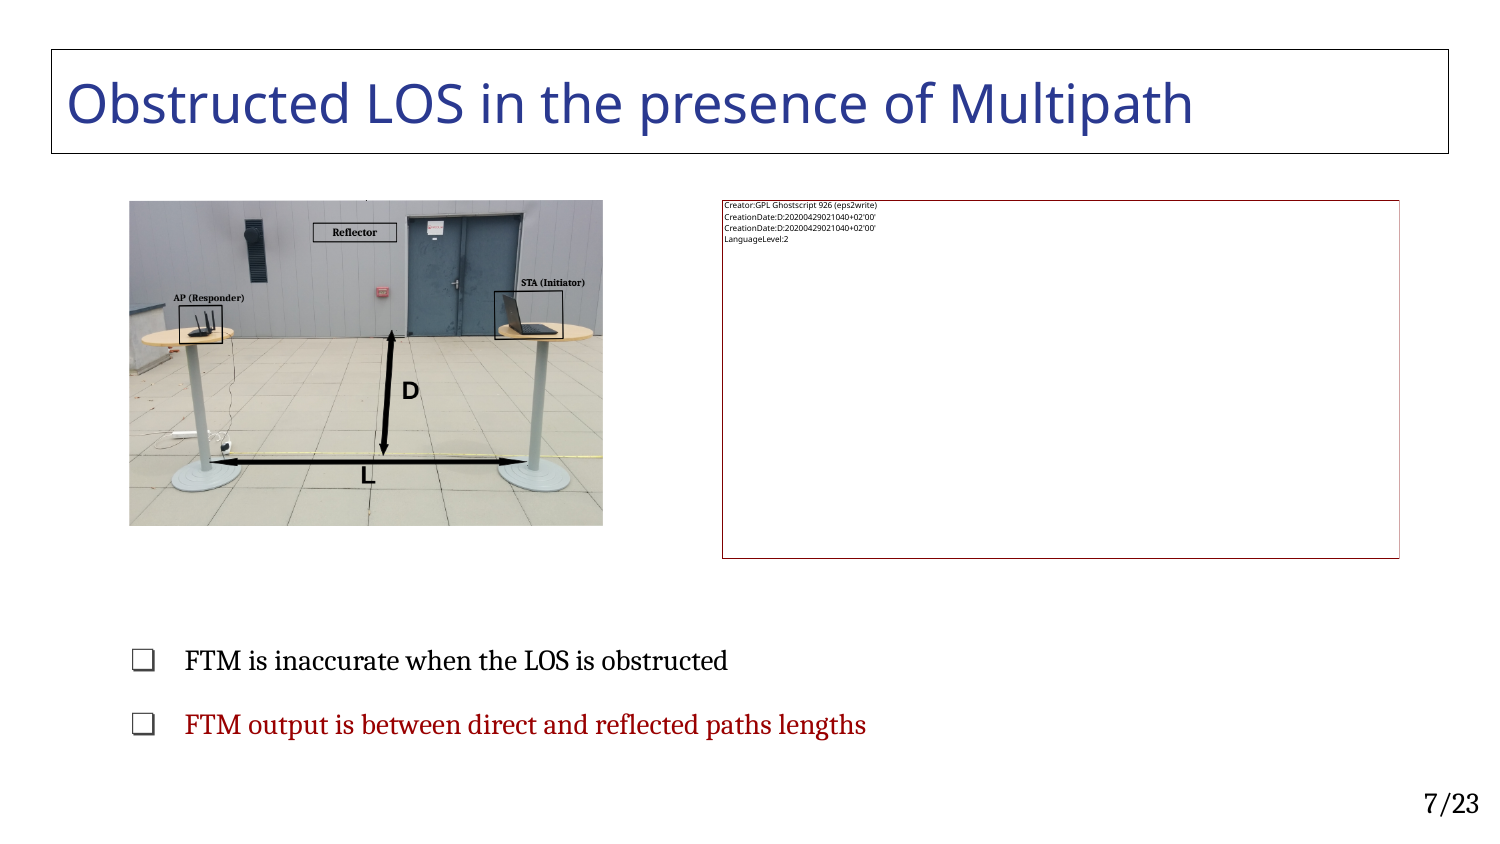

# Obstructed LOS in the presence of Multipath
Company
FTM is inaccurate when the LOS is obstructed
FTM output is between direct and reflected paths lengths